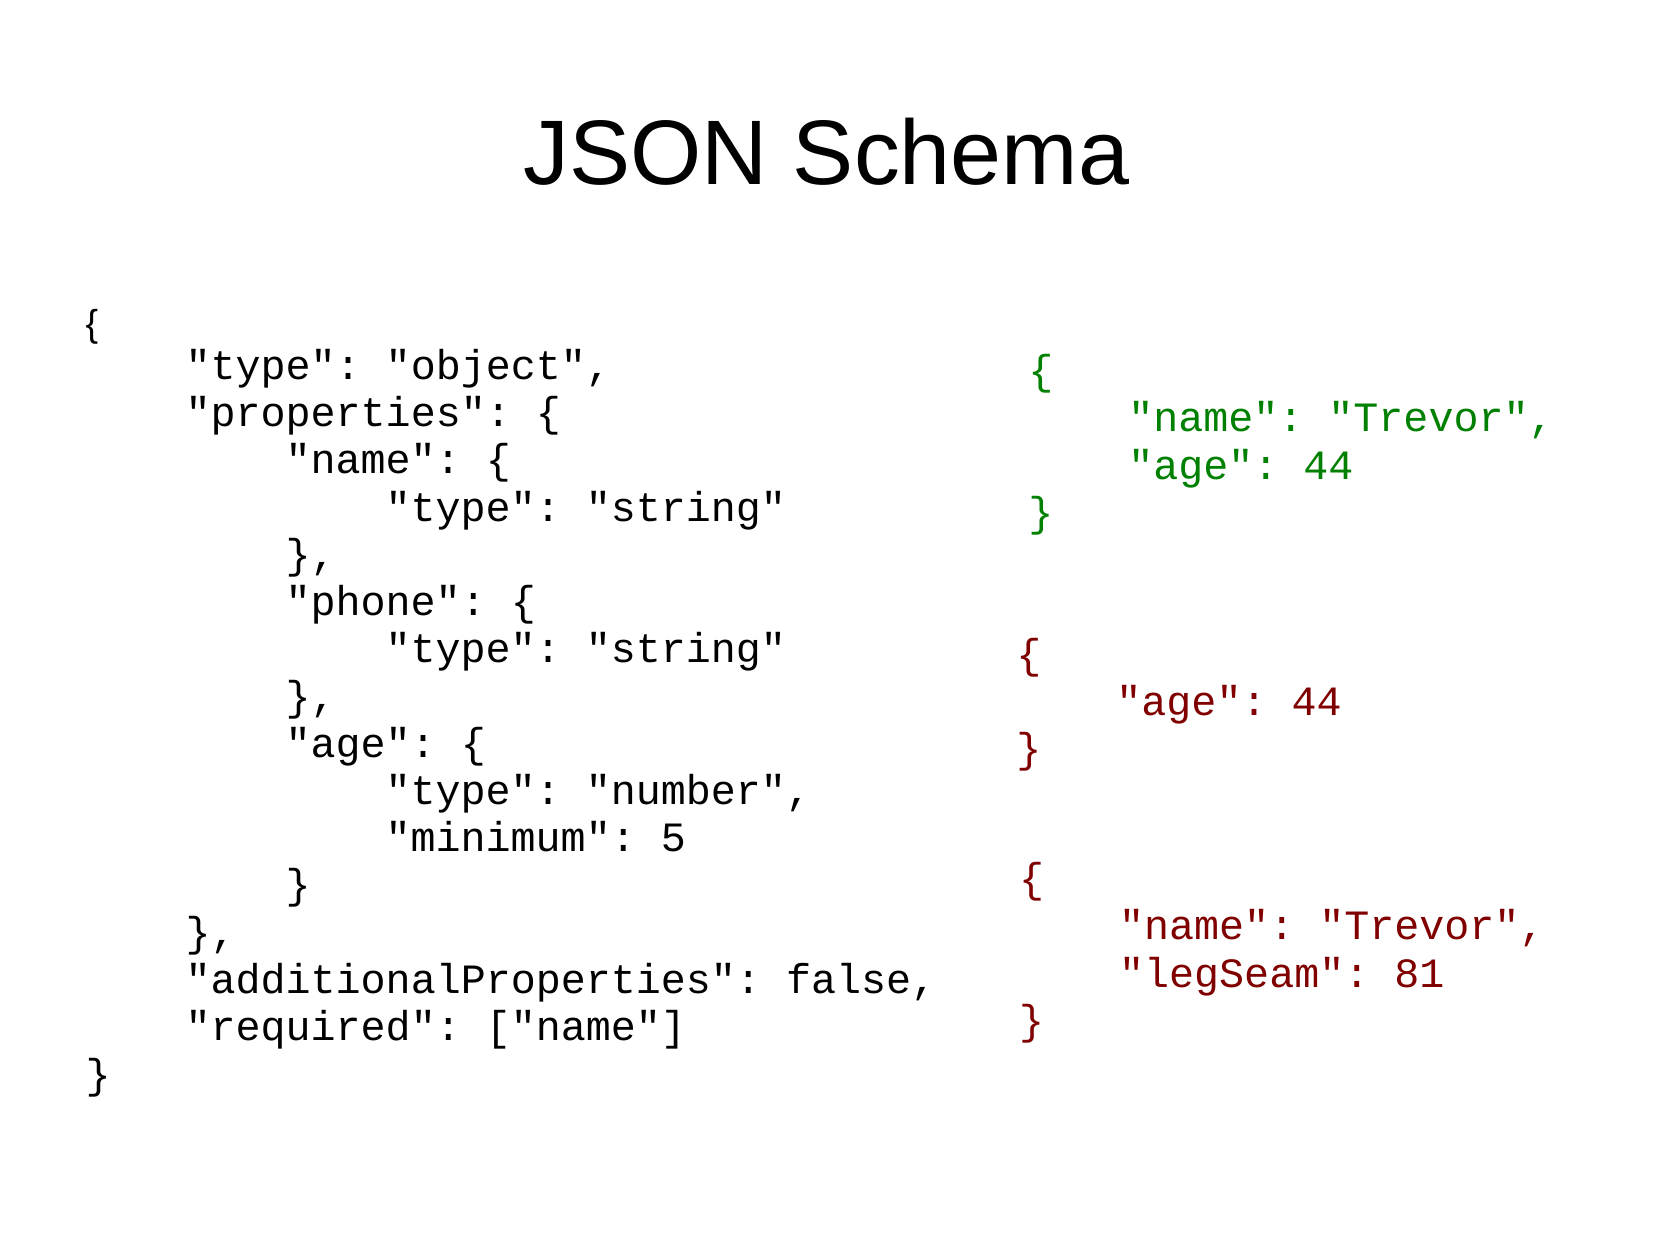

# JSON Schema
{
 "type": "object",
 "properties": {
 "name": {
 "type": "string"
 },
 "phone": {
 "type": "string"
 },
 "age": {
 "type": "number",
 "minimum": 5
 }
 },
 "additionalProperties": false,
 "required": ["name"]
}
{
 "name": "Trevor",
 "age": 44
}
{
 "age": 44
}
{
 "name": "Trevor",
 "legSeam": 81
}